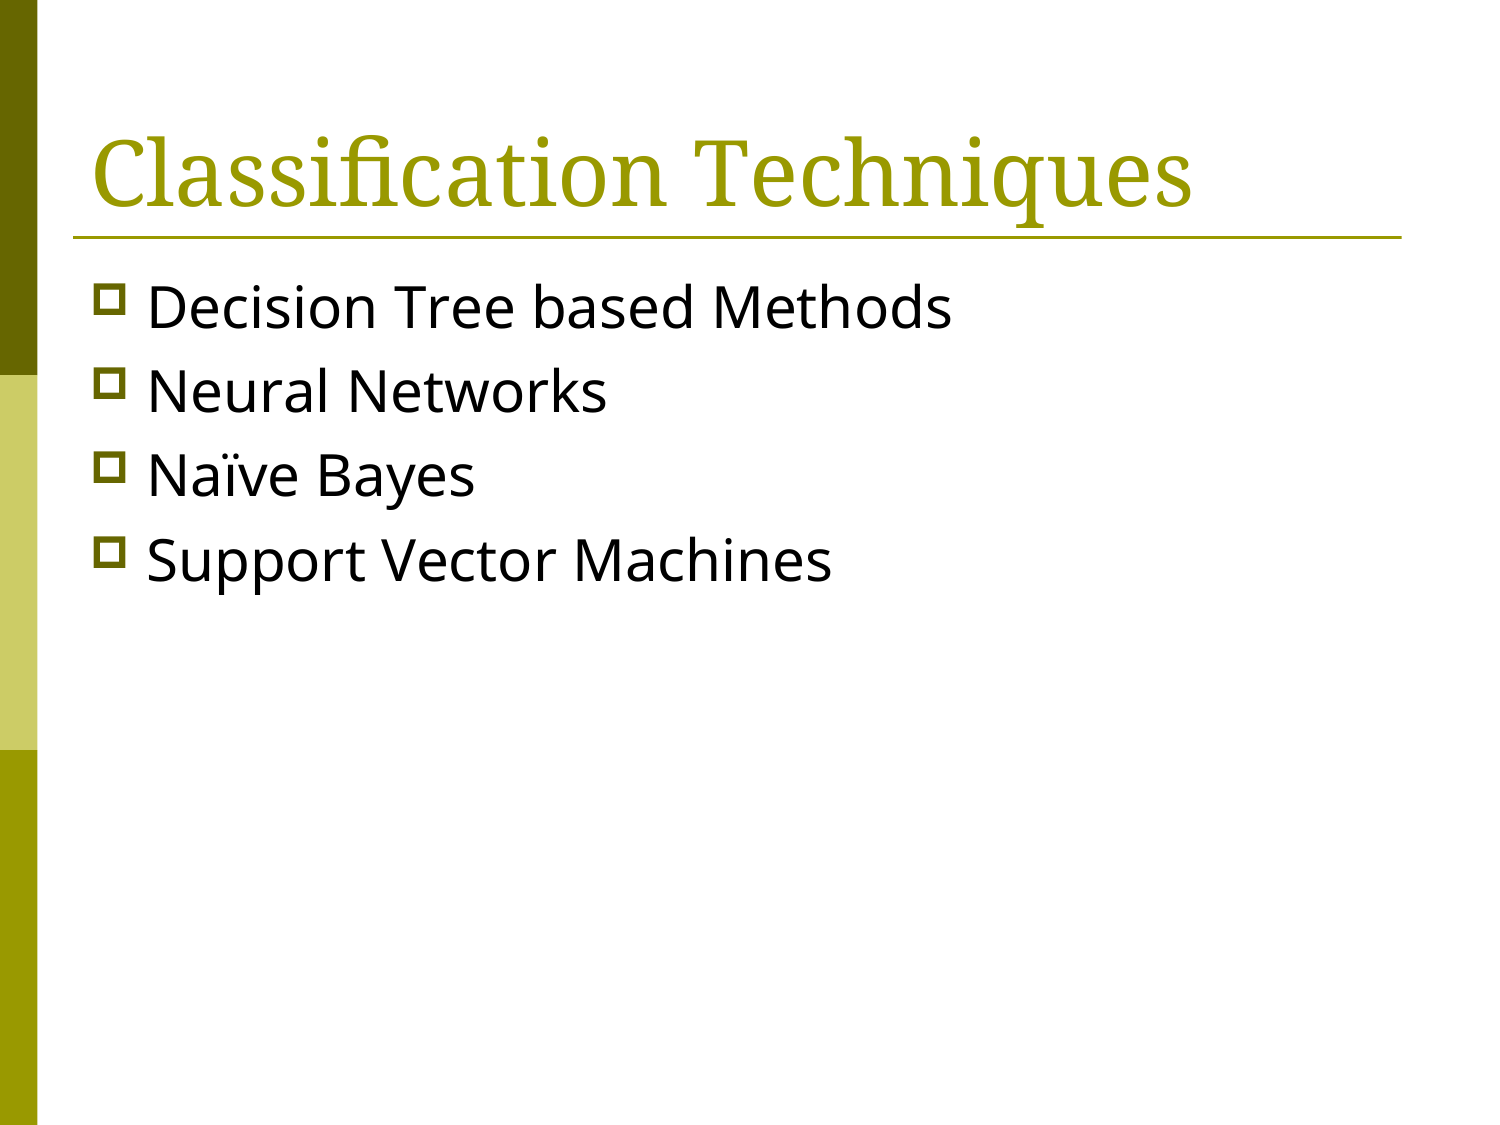

# Classification Techniques
Decision Tree based Methods
Neural Networks
Naïve Bayes
Support Vector Machines